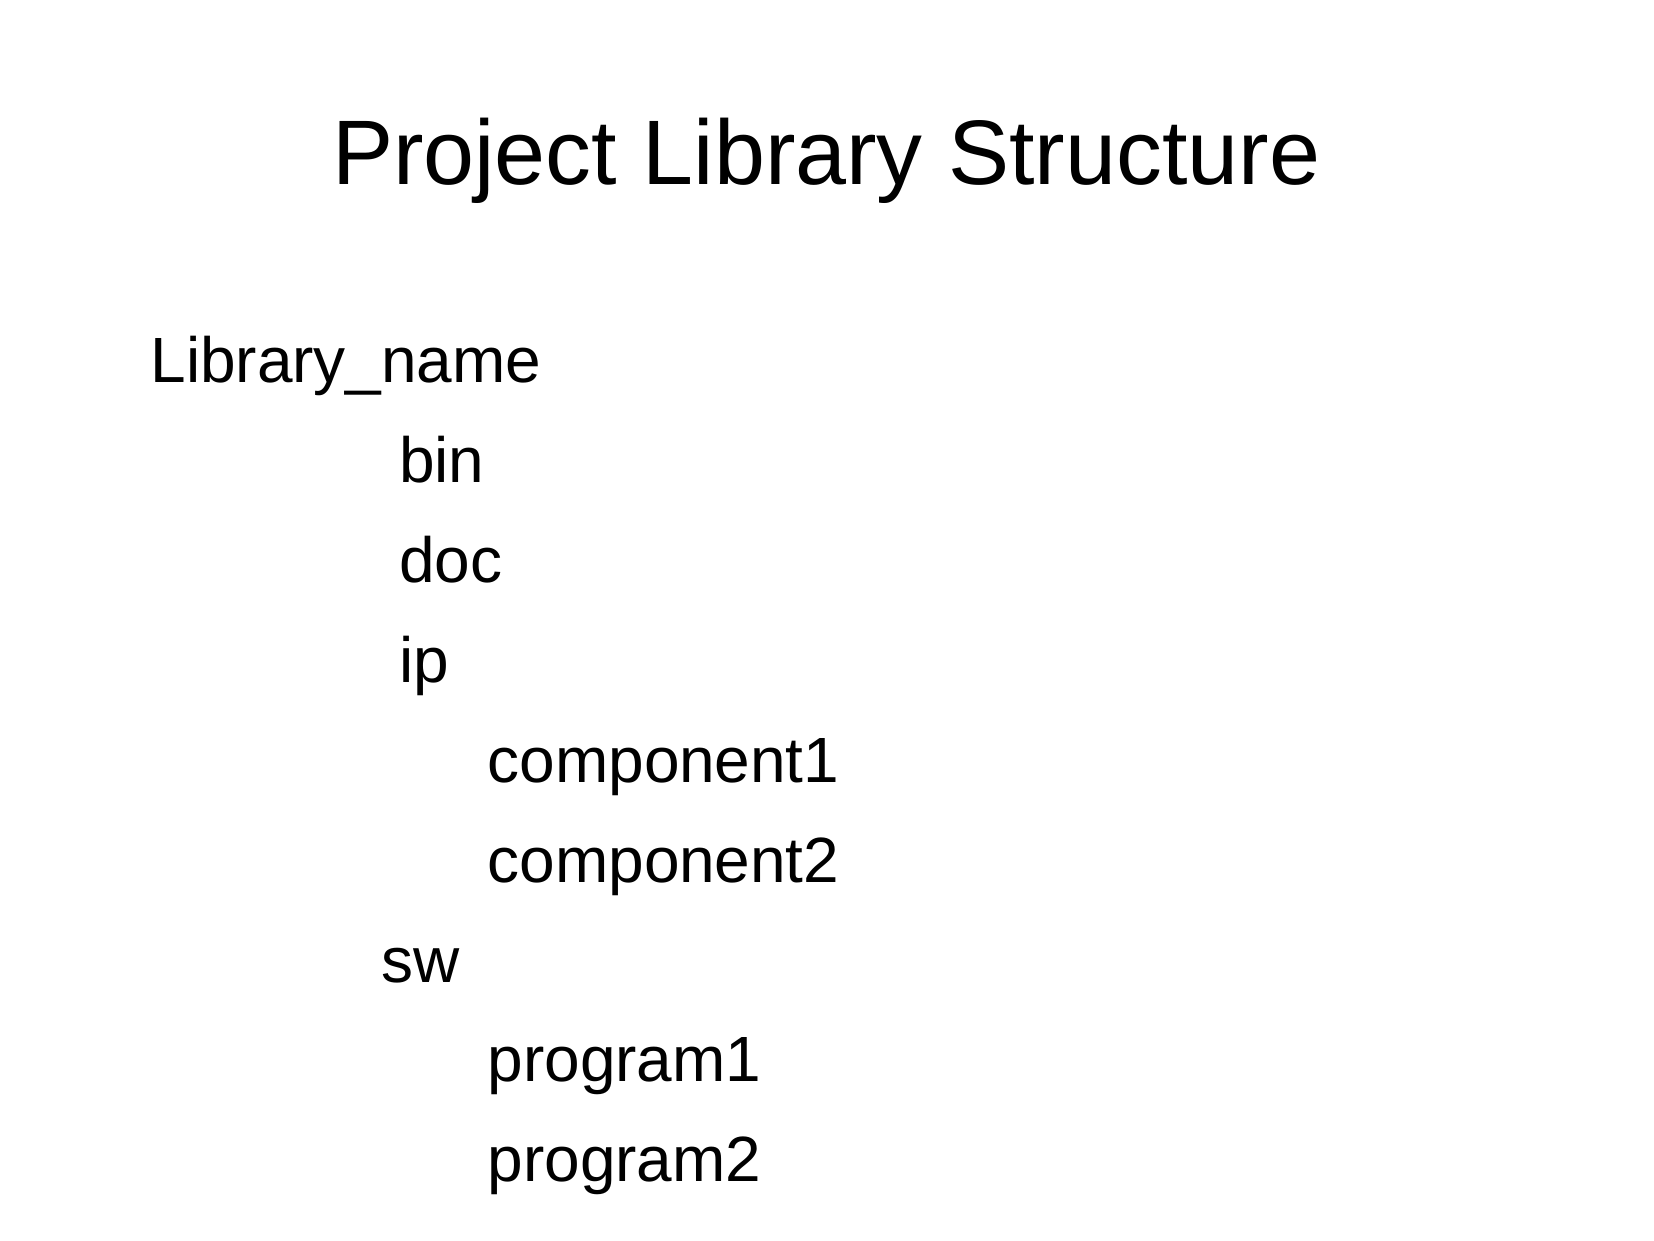

# Project Library Structure
Library_name
 bin
 doc
 ip
 component1
 component2
 sw
 program1
 program2